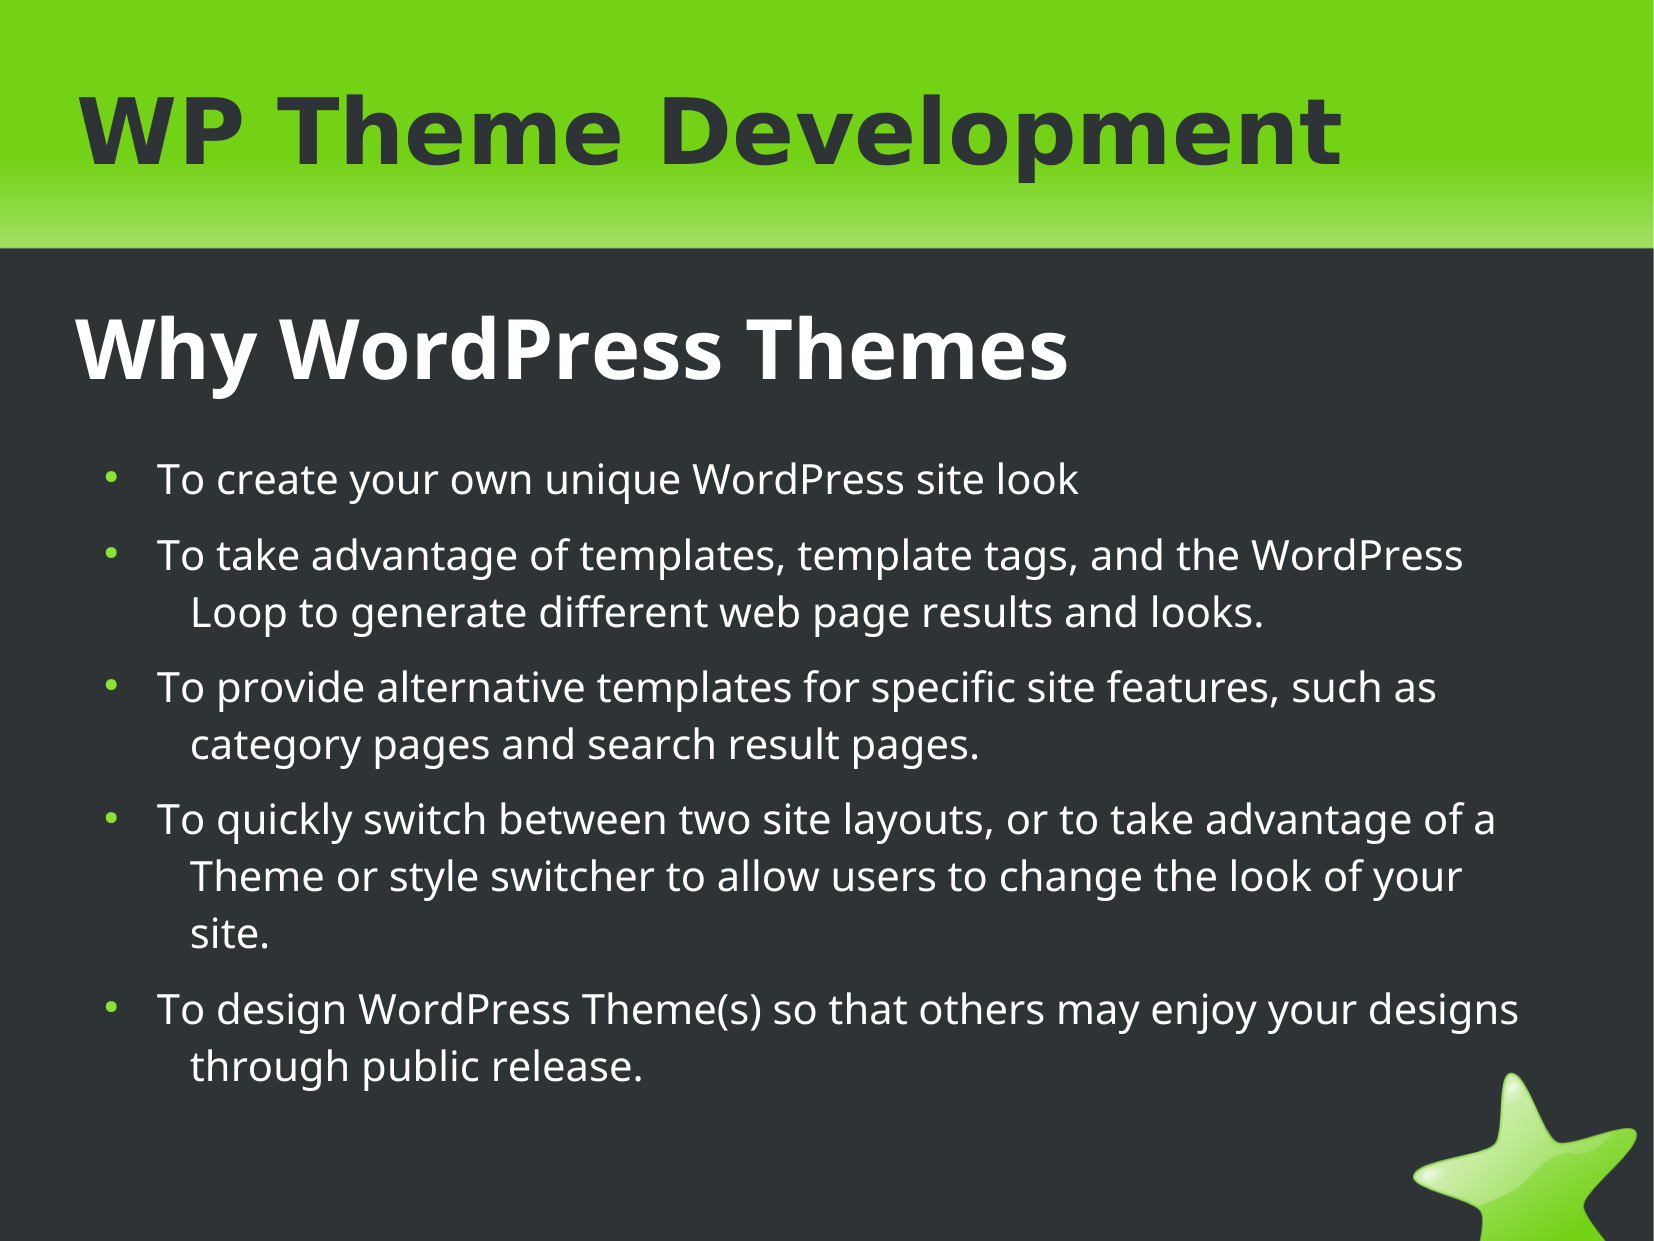

# WP Theme Development
Why WordPress Themes
To create your own unique WordPress site look
To take advantage of templates, template tags, and the WordPress Loop to generate different web page results and looks.
To provide alternative templates for specific site features, such as category pages and search result pages.
To quickly switch between two site layouts, or to take advantage of a Theme or style switcher to allow users to change the look of your site.
To design WordPress Theme(s) so that others may enjoy your designs through public release.